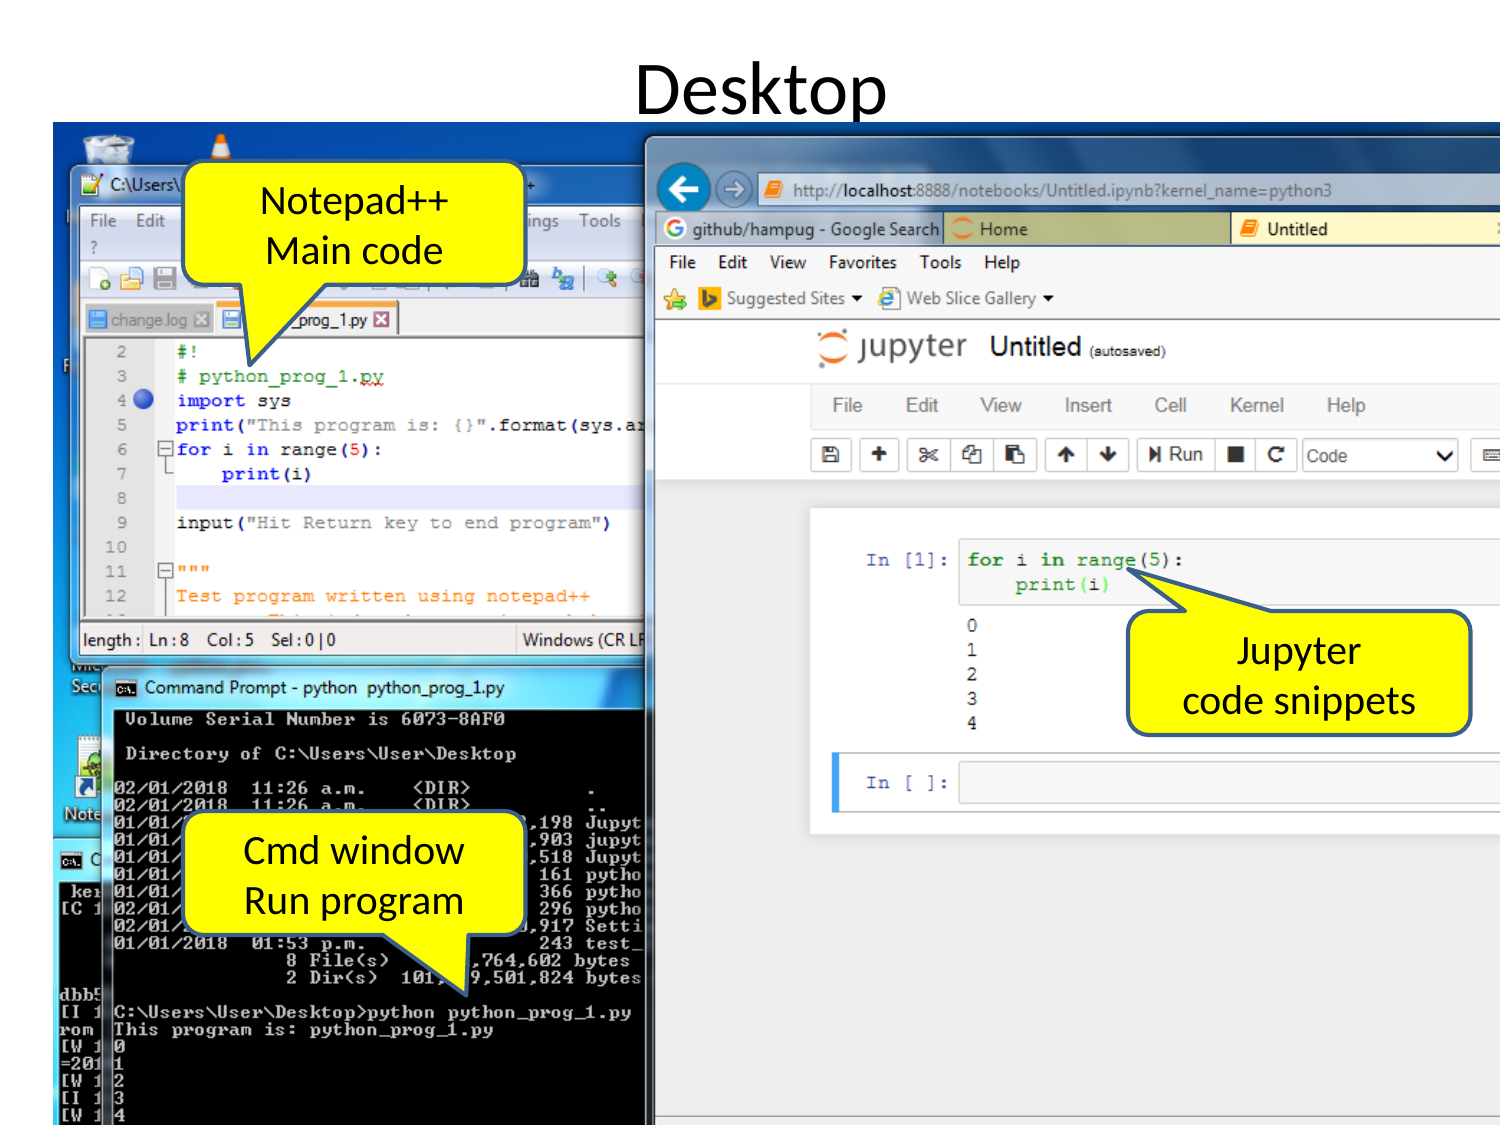

# Desktop
Notepad++
Main code
Jupyter
code snippets
Cmd window
Run program